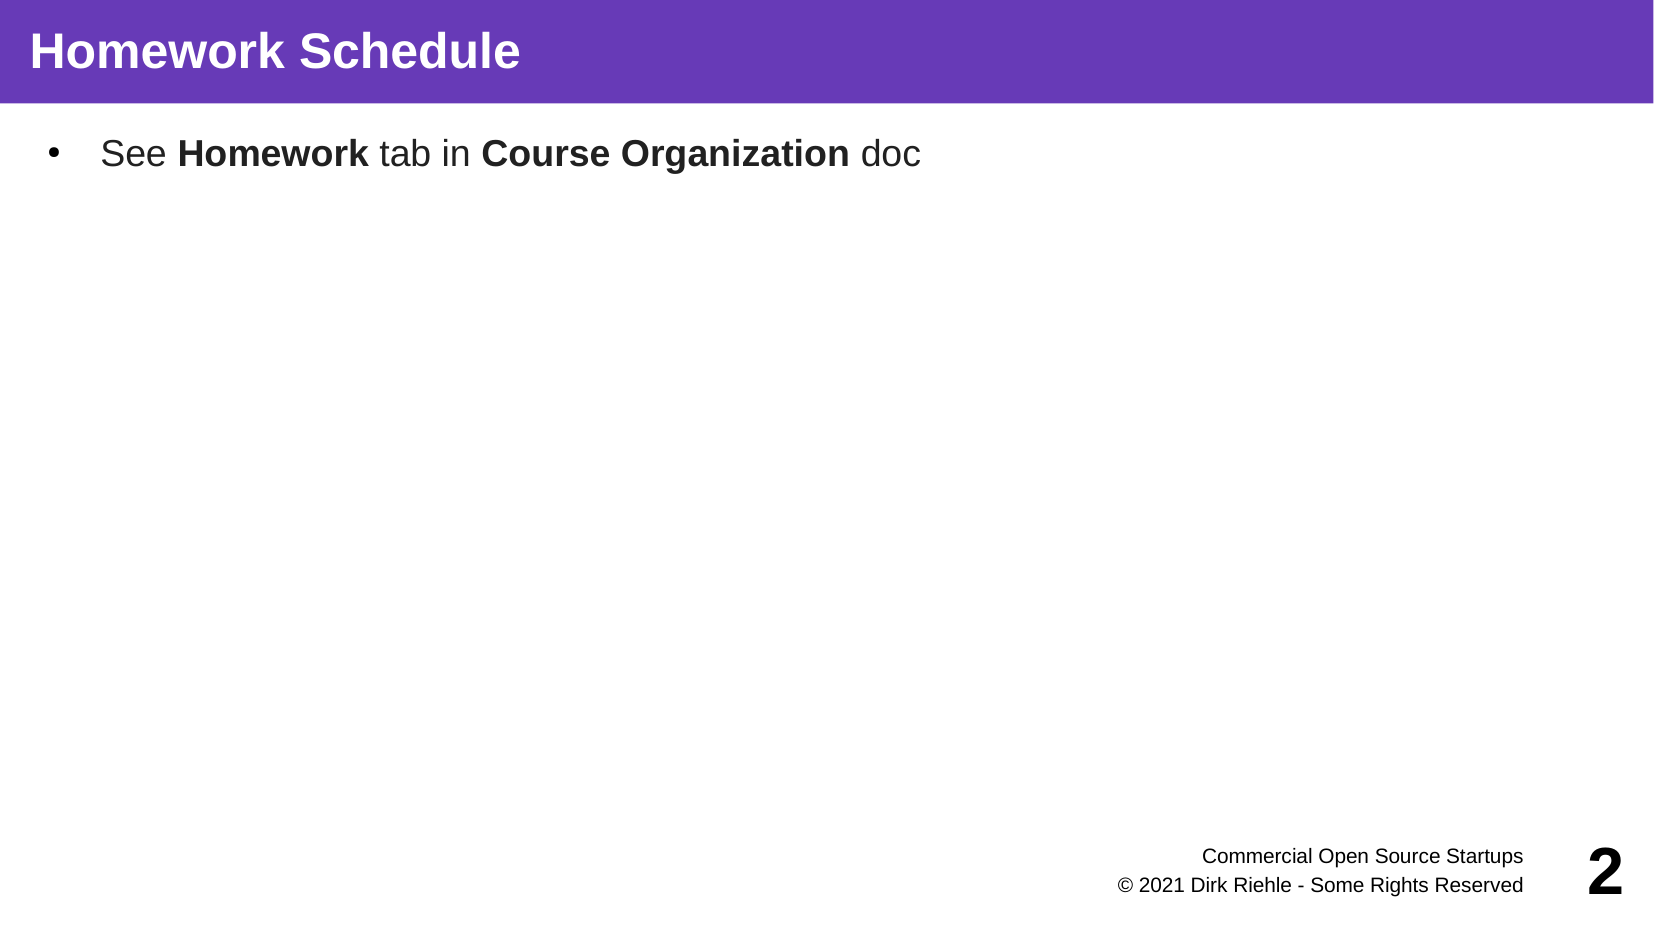

# Homework Schedule
See Homework tab in Course Organization doc
Commercial Open Source Startups
2
© 2021 Dirk Riehle - Some Rights Reserved